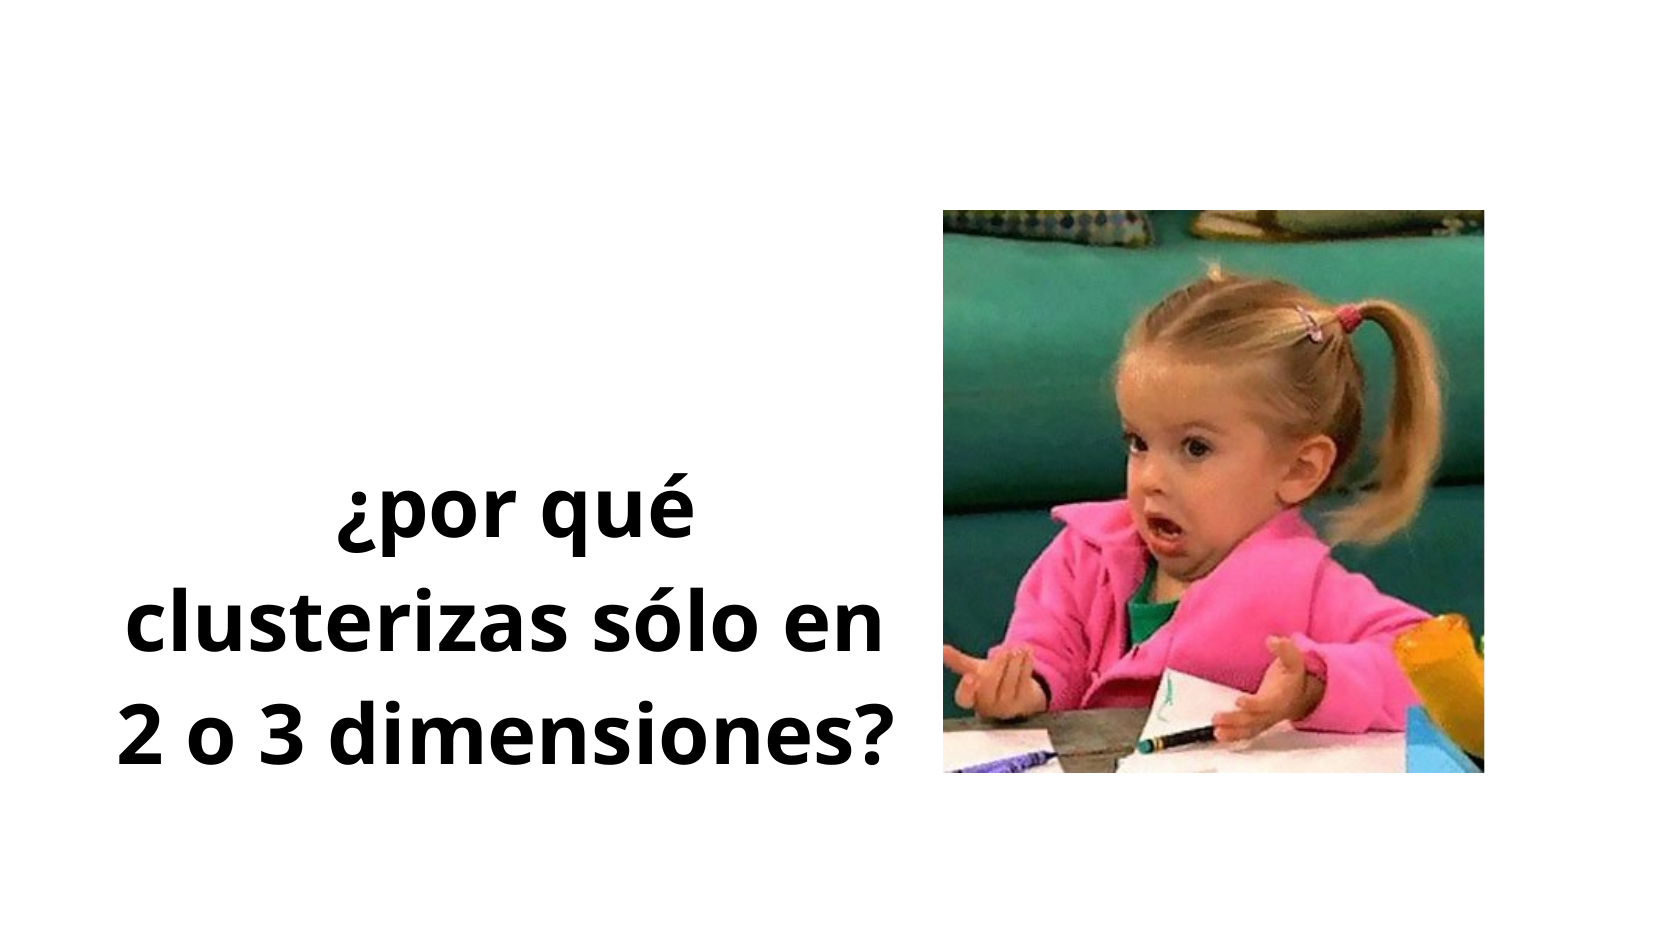

¿por qué clusterizas sólo en 2 o 3 dimensiones?